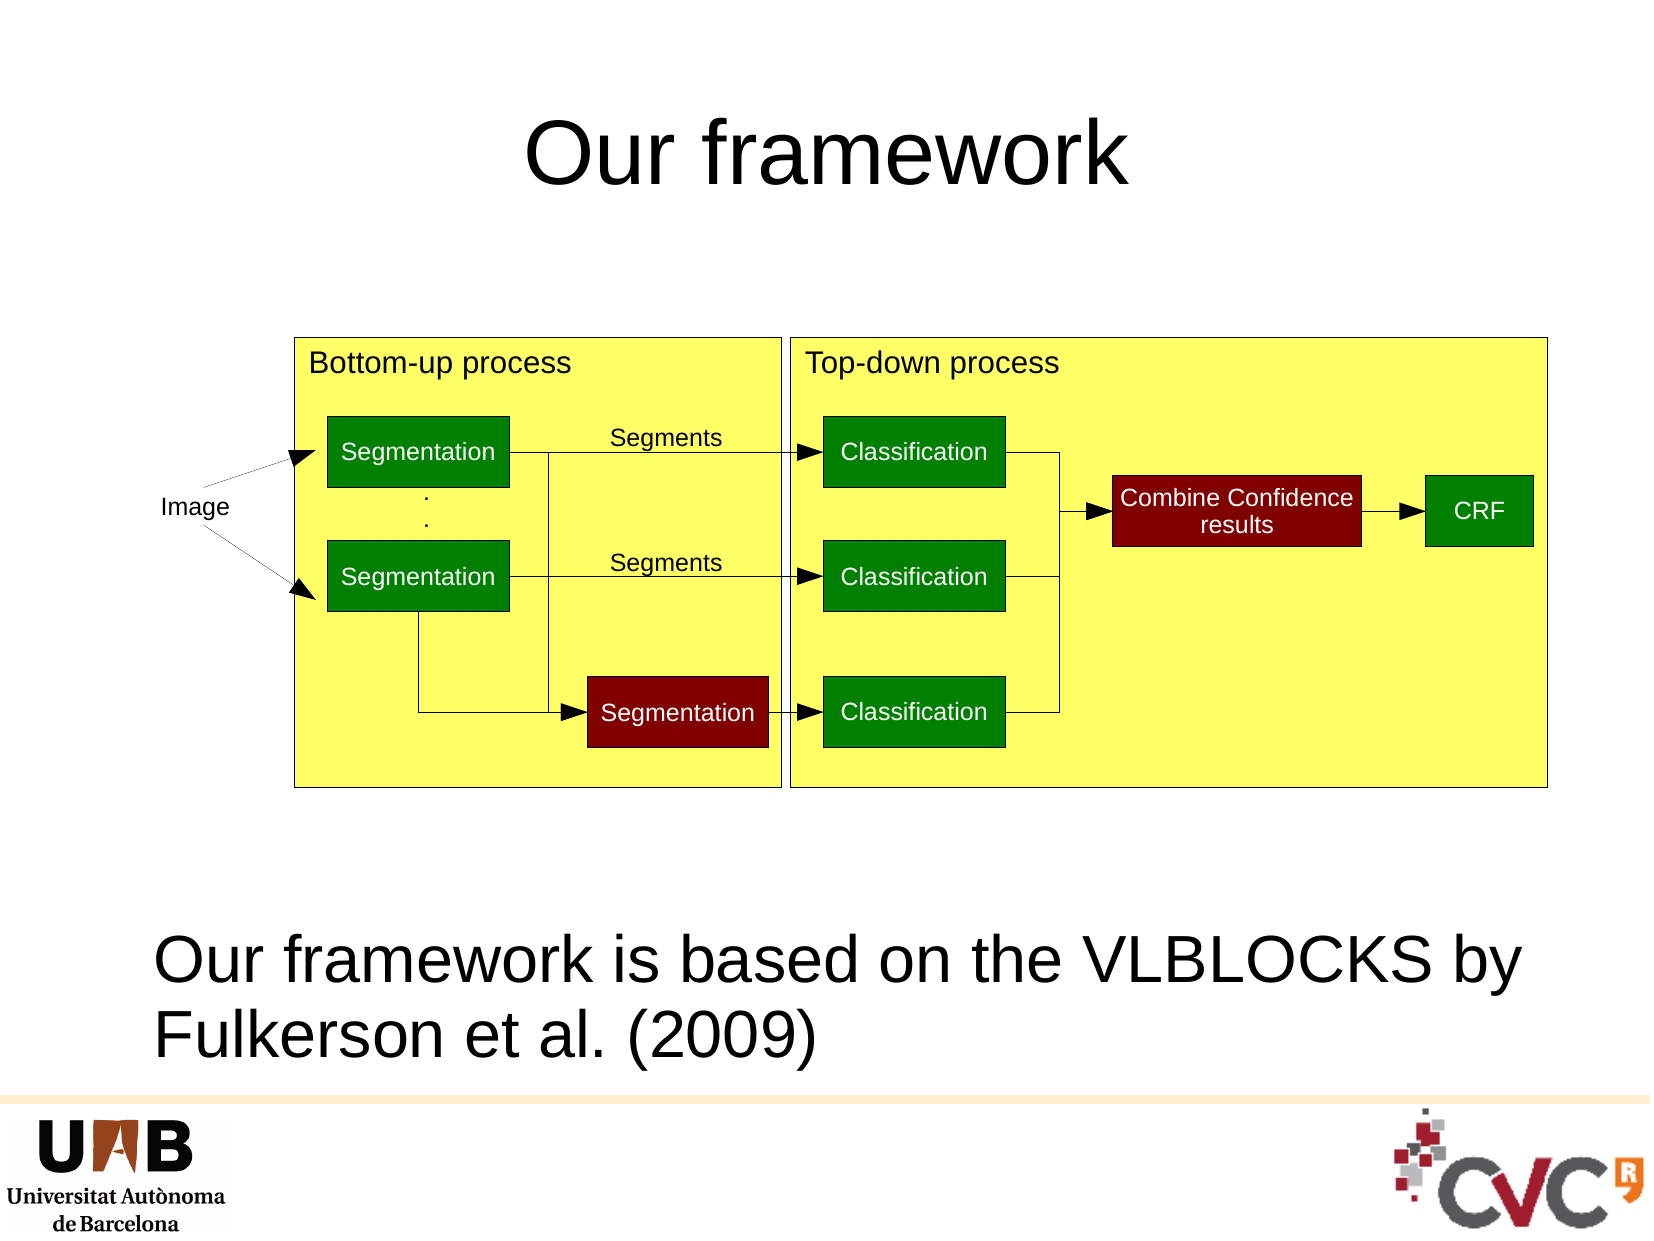

# Our framework
Our framework is based on the VLBLOCKS by Fulkerson et al. (2009)
Bottom-up process
Top-down process
Segmentation
Classification
.
.
Combine Confidence
results
CRF
Image
Classification
Segmentation
Classification
Segmentation